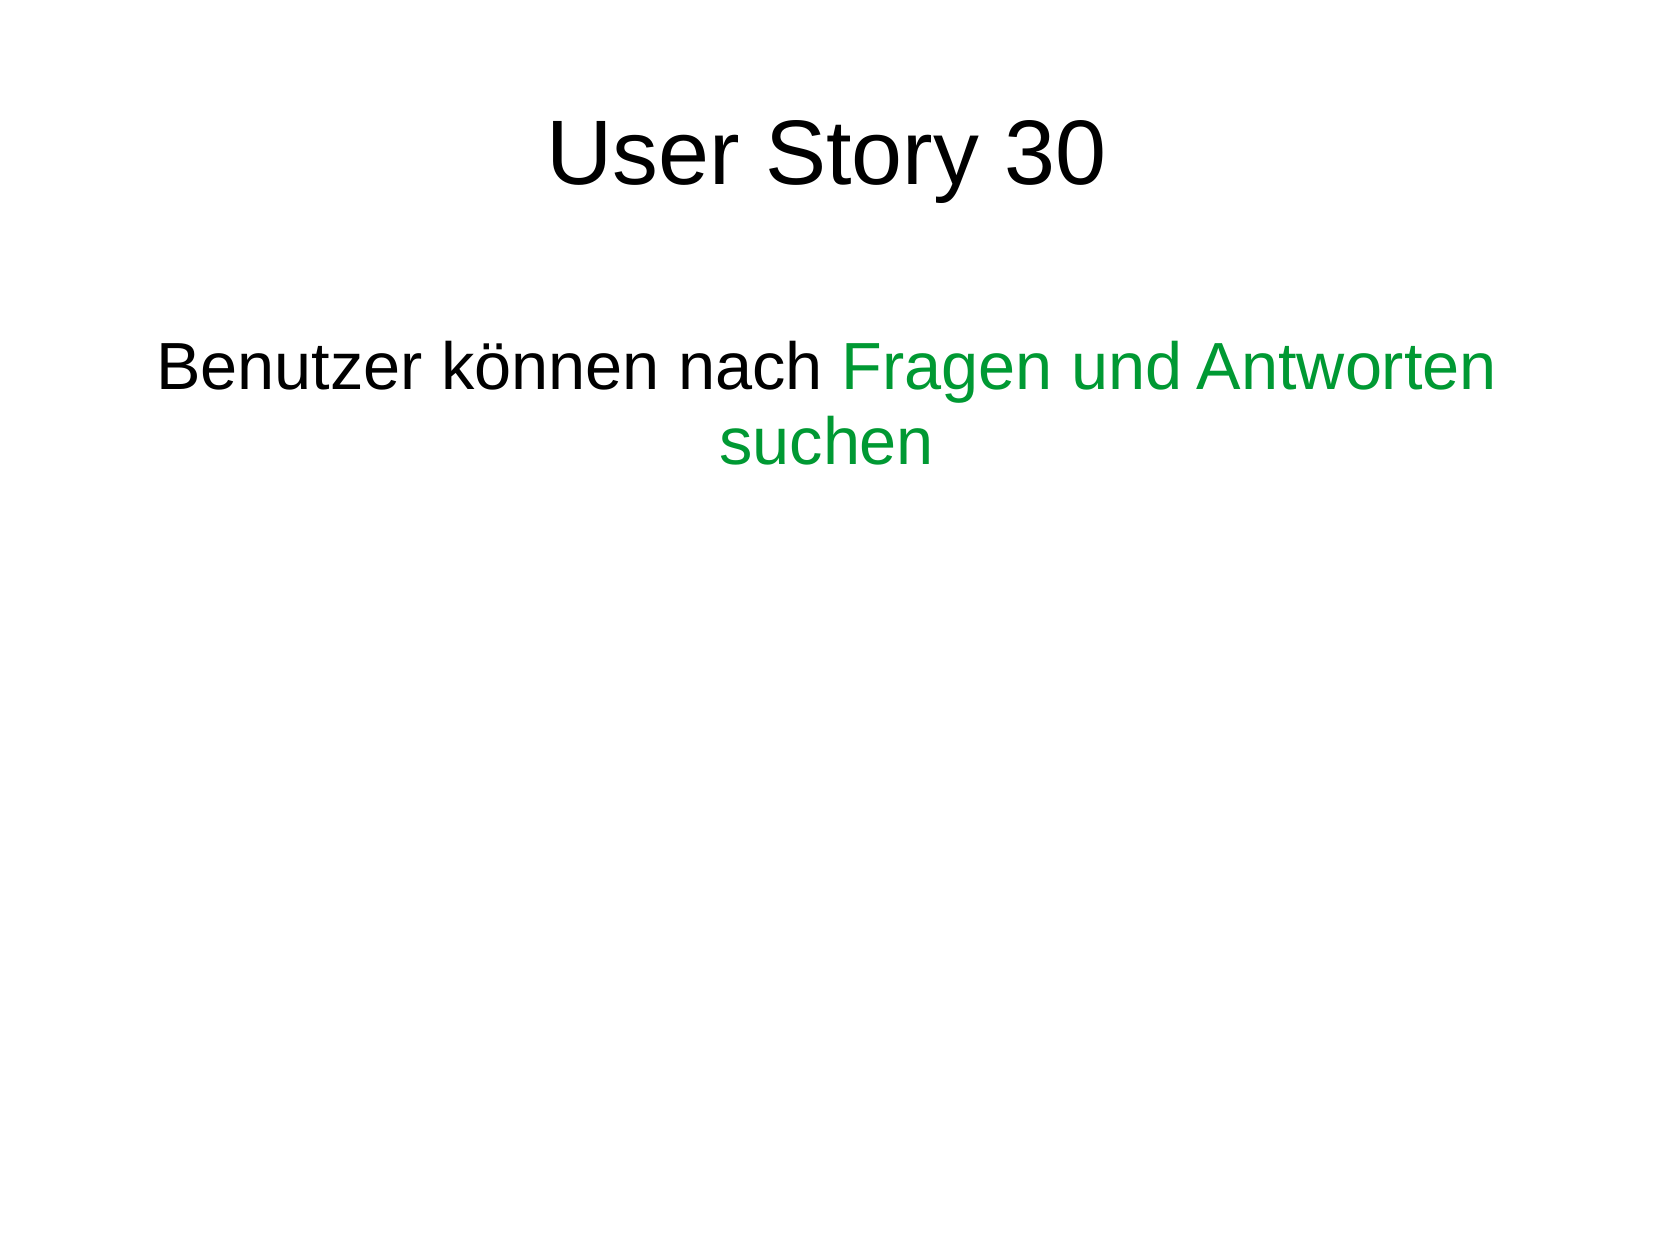

# User Story 30
Benutzer können nach Fragen und Antworten suchen